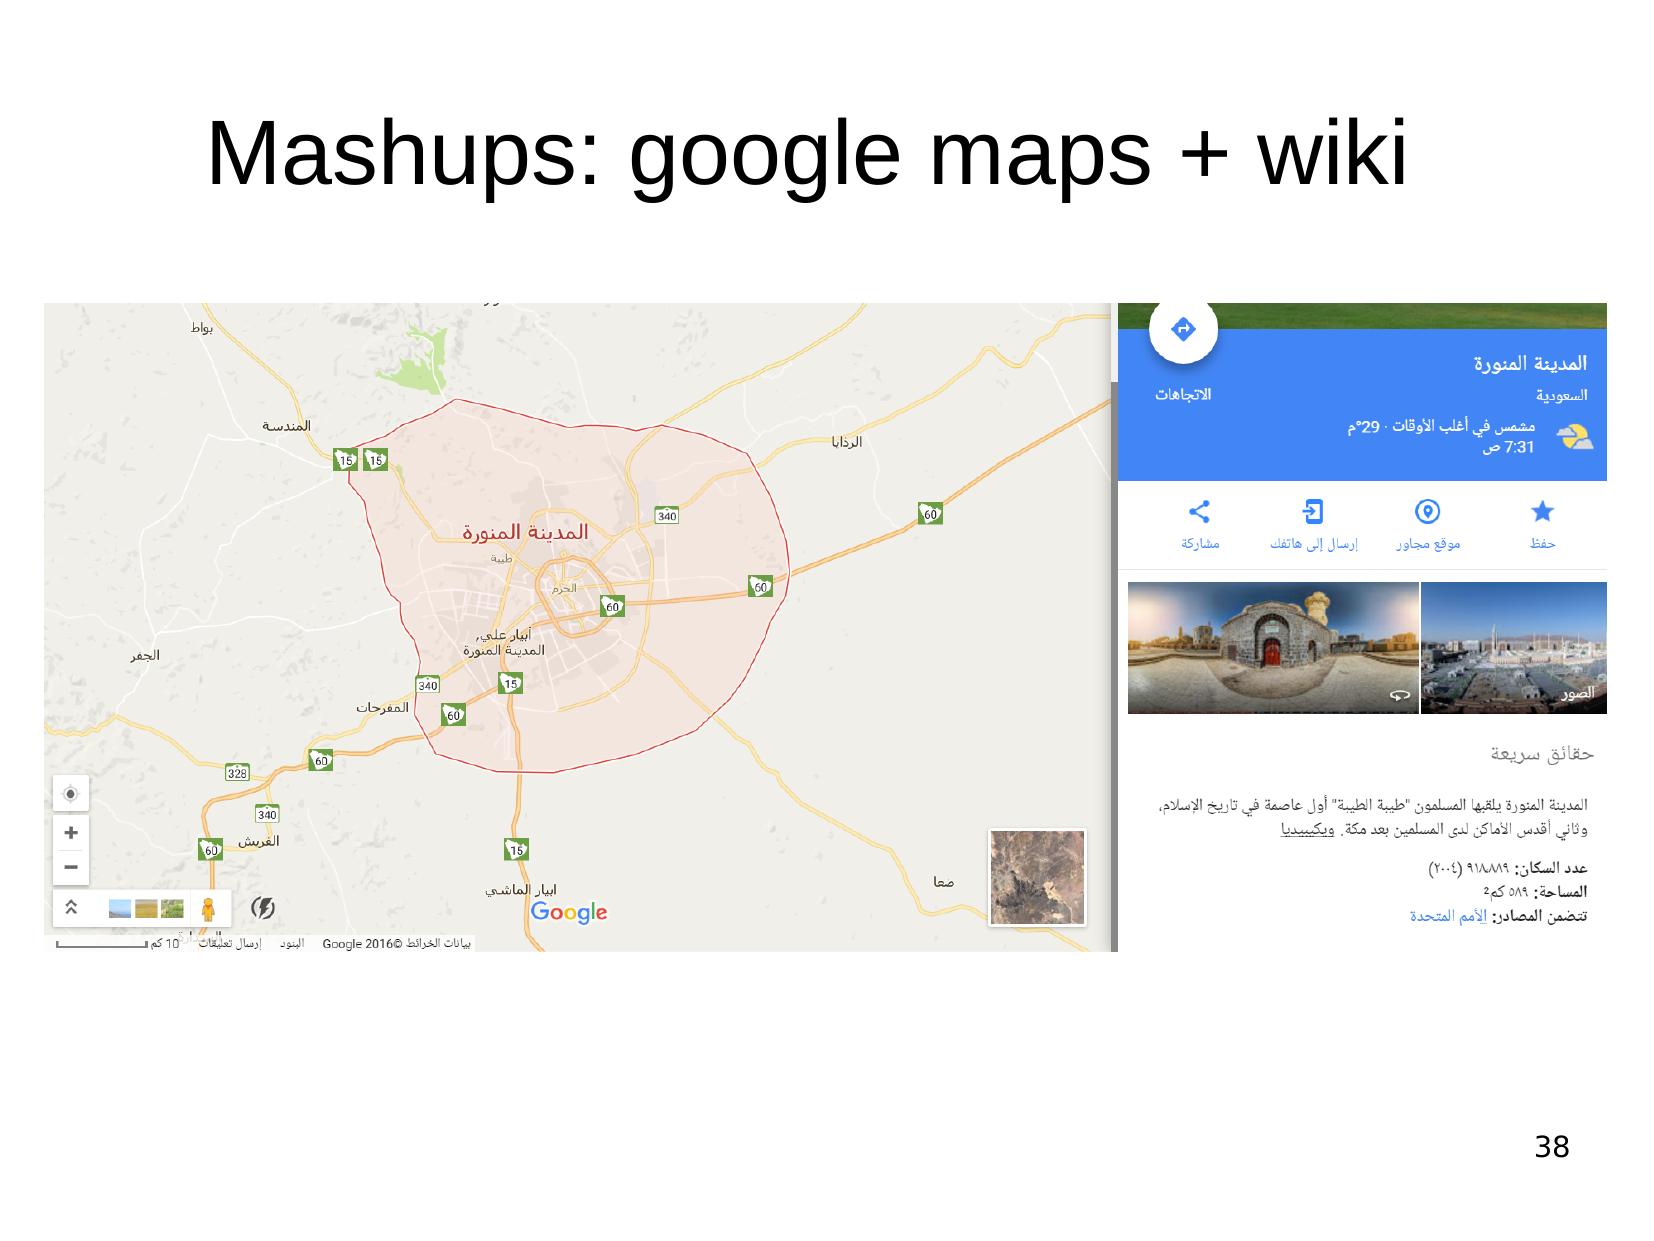

# Mashups: google maps + wiki
38